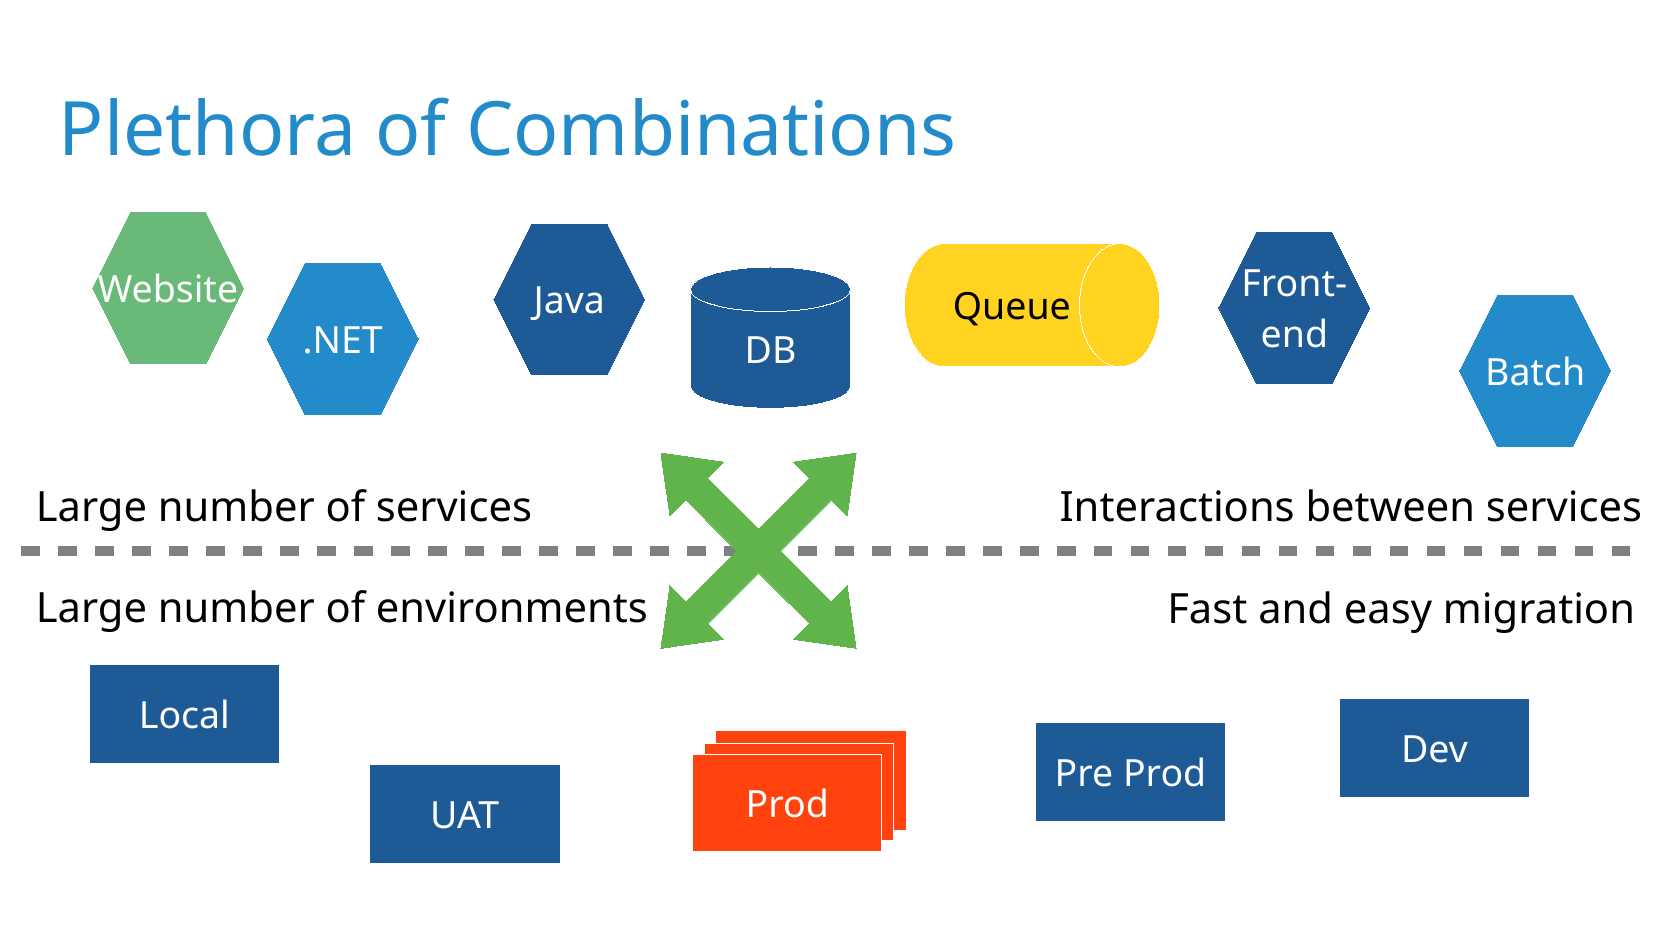

# Plethora of Combinations
Website
Java
Front-
end
Queue
.NET
DB
Batch
Large number of services
Interactions between services
Large number of environments
Fast and easy migration
Local
Dev
Pre Prod
Prod
Prod
Prod
UAT